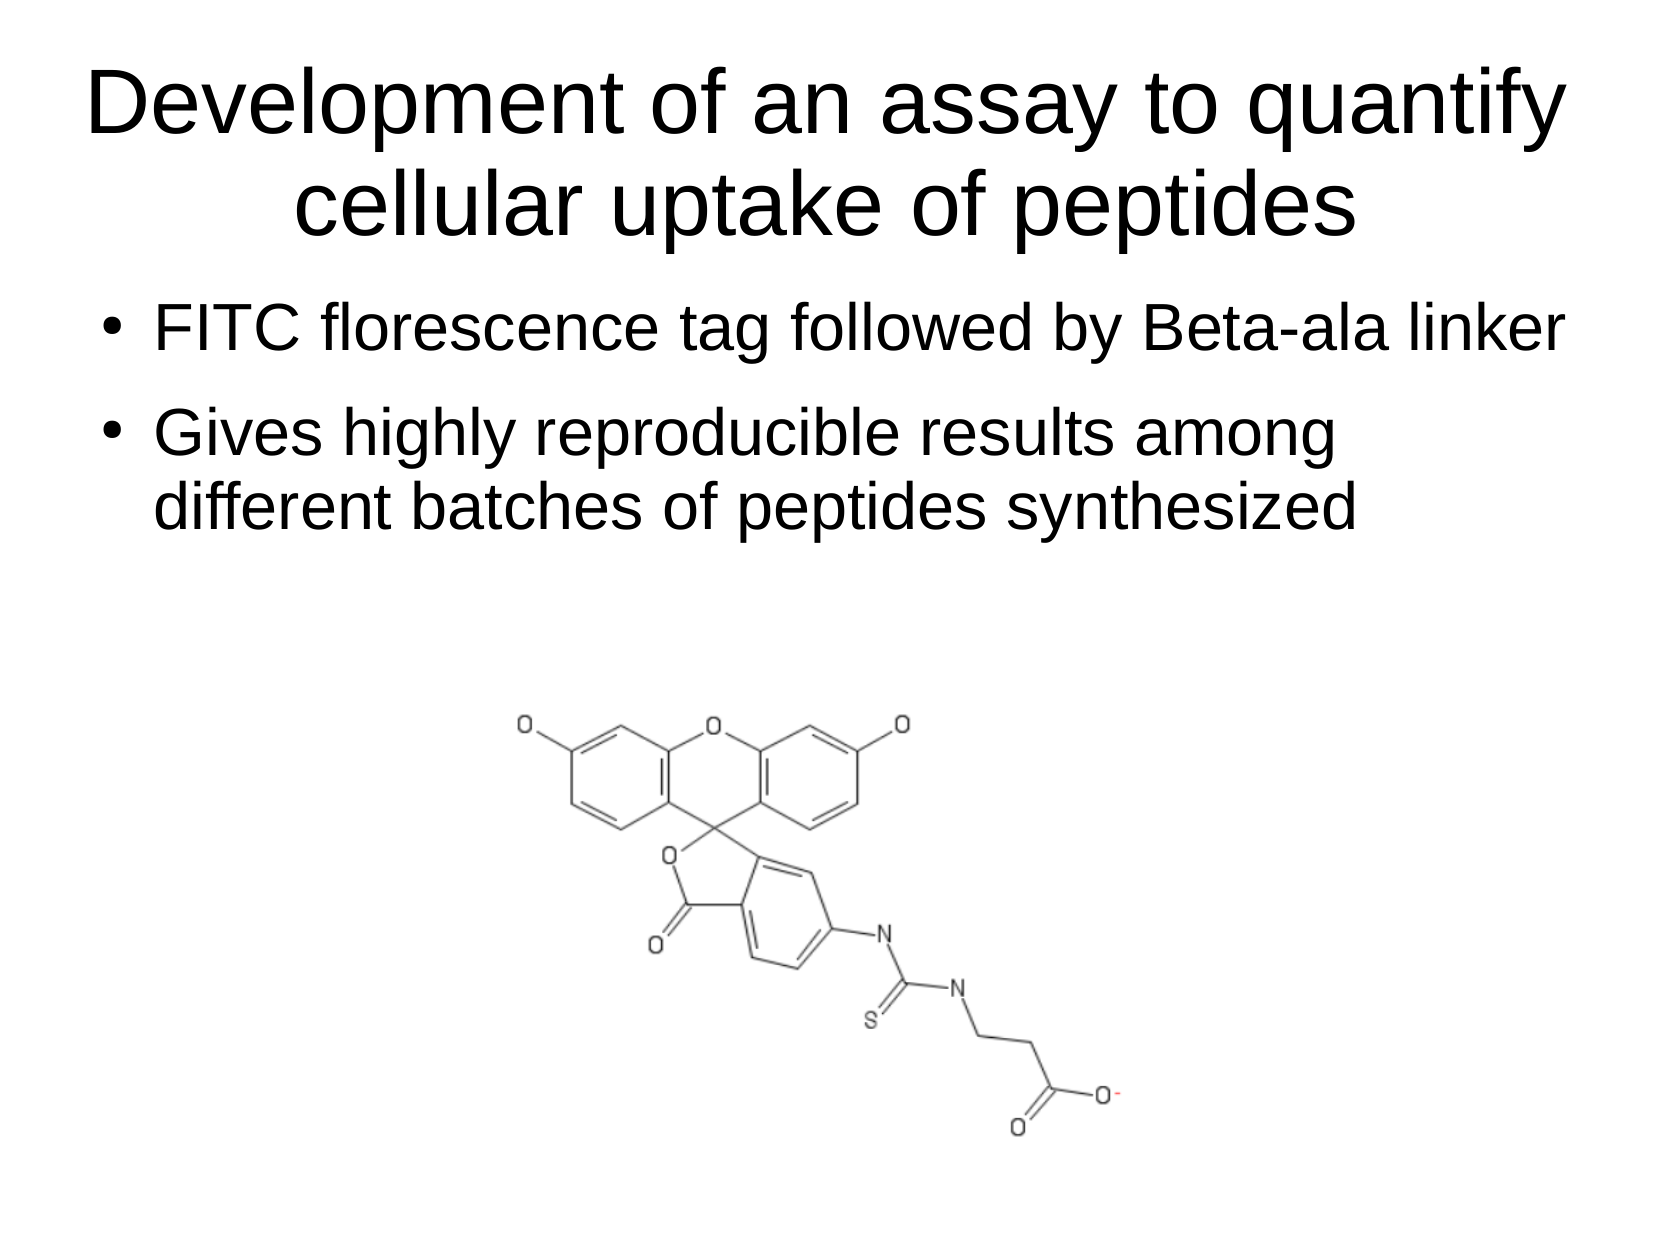

# Development of an assay to quantify cellular uptake of peptides
FITC florescence tag followed by Beta-ala linker
Gives highly reproducible results among different batches of peptides synthesized